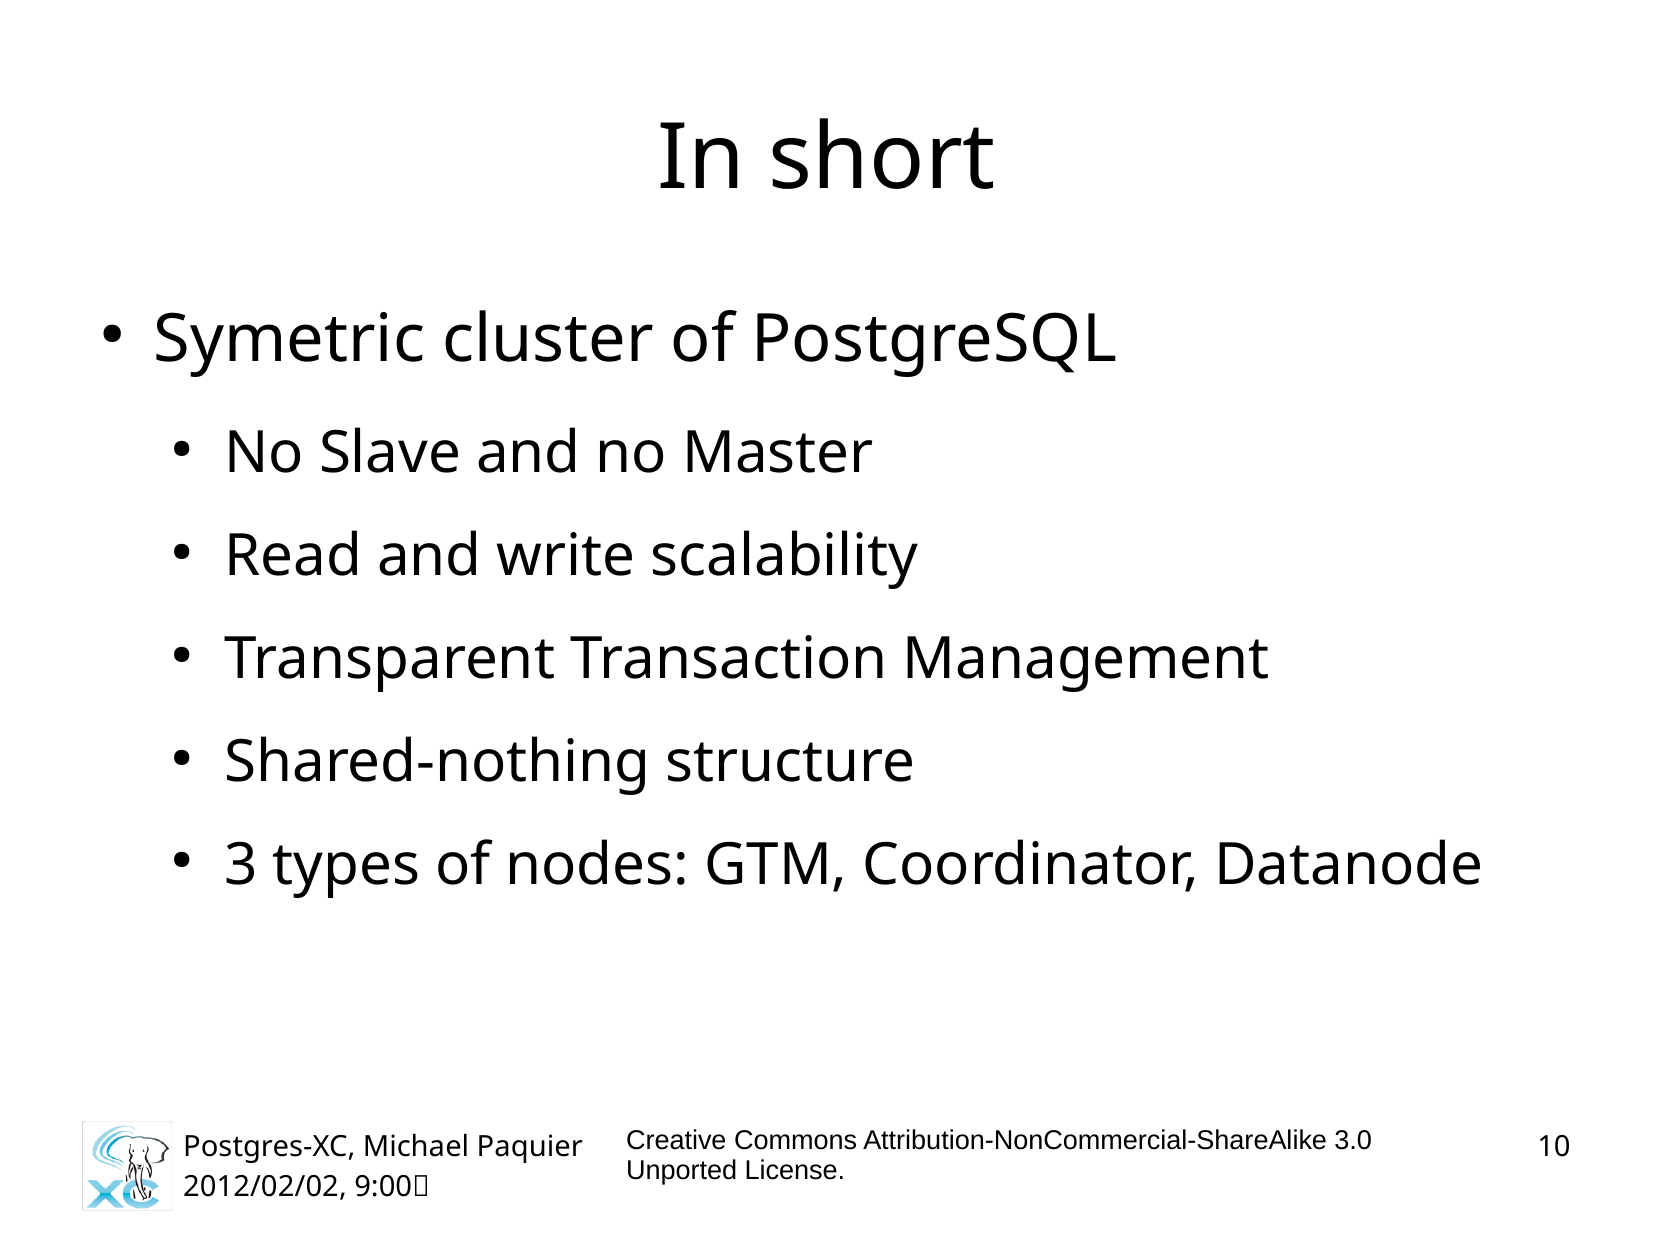

# In short
Symetric cluster of PostgreSQL
No Slave and no Master
Read and write scalability
Transparent Transaction Management
Shared-nothing structure
3 types of nodes: GTM, Coordinator, Datanode
10